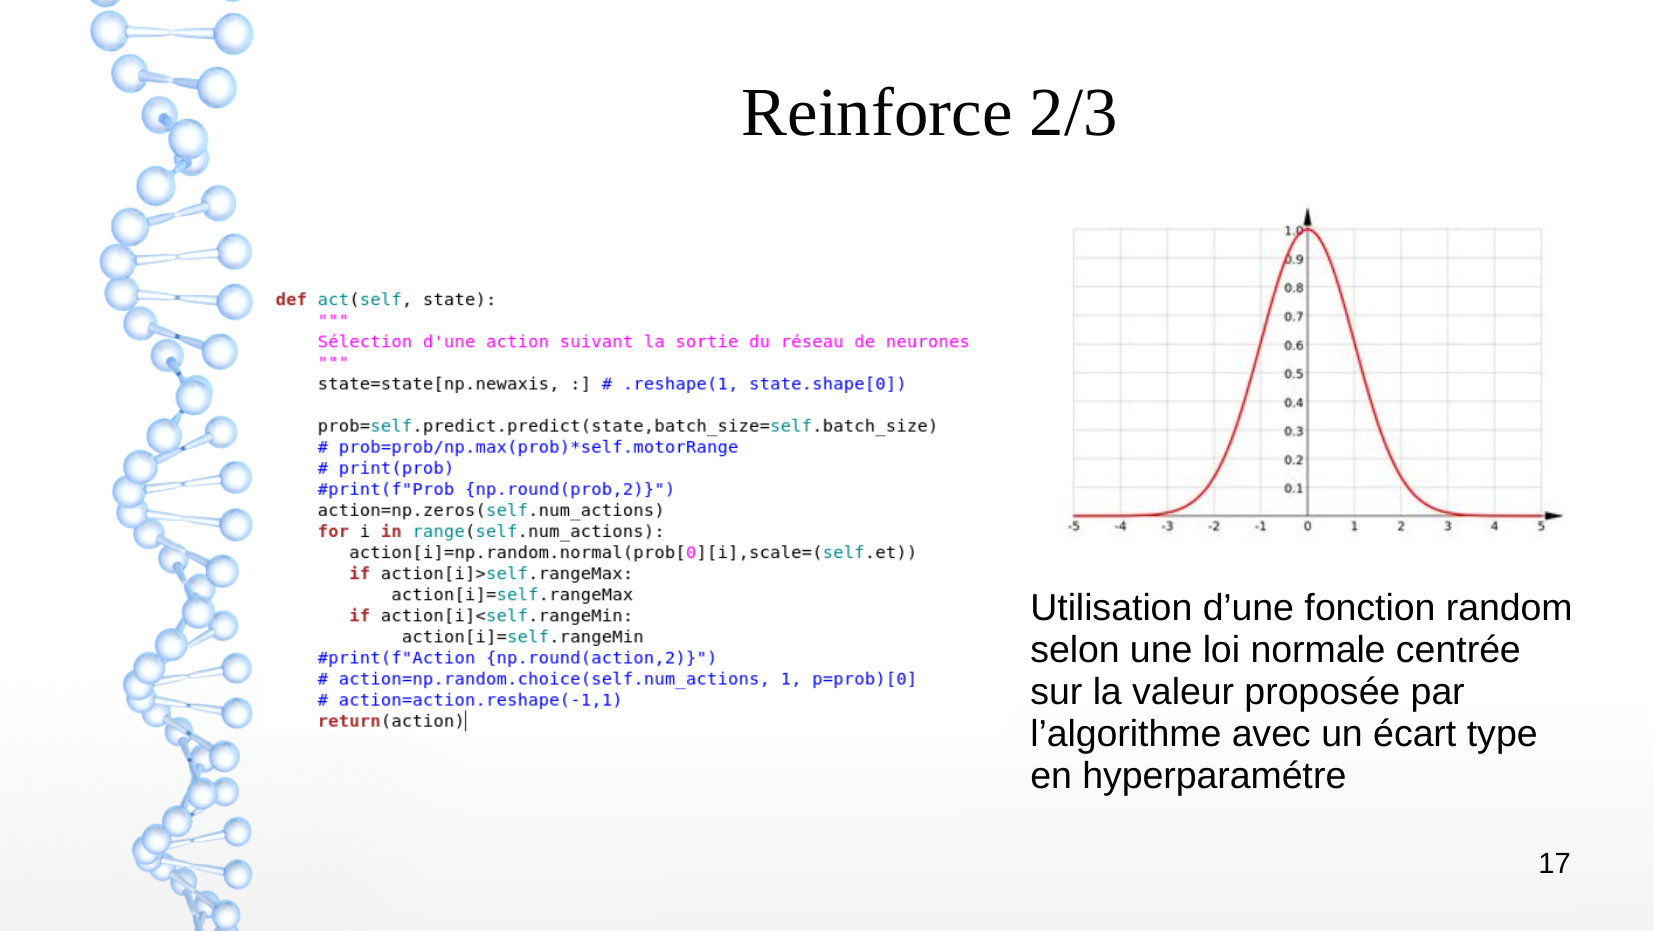

# Reinforce 2/3
Utilisation d’une fonction random selon une loi normale centrée sur la valeur proposée par l’algorithme avec un écart type en hyperparamétre
17